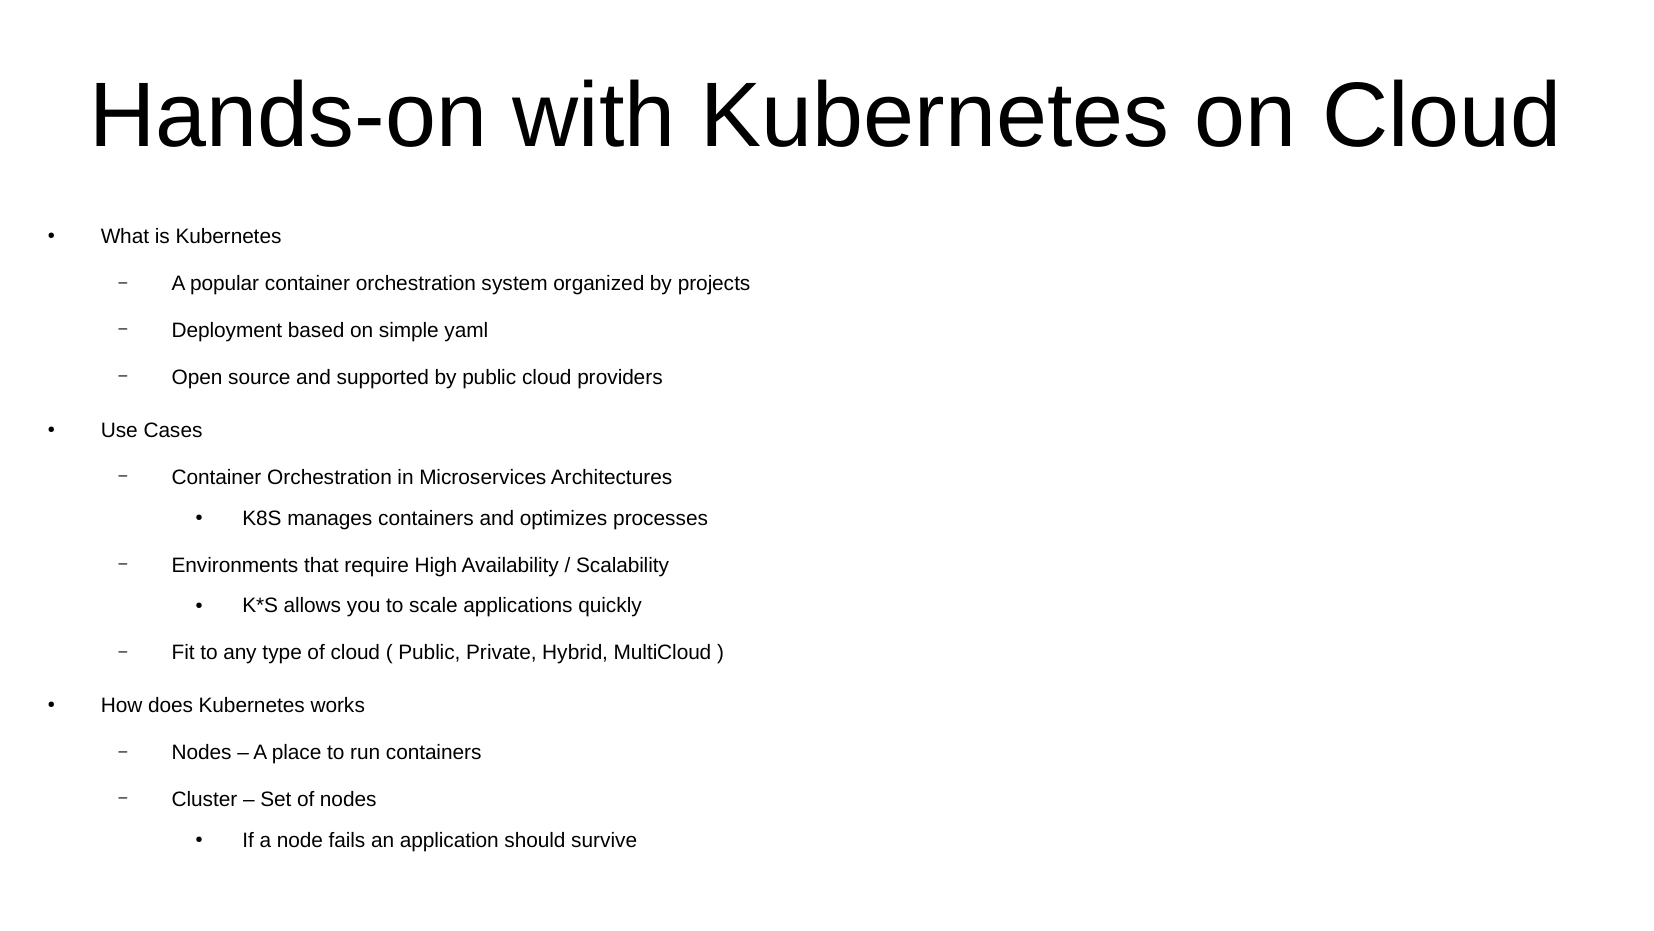

# Hands-on with Kubernetes on Cloud
What is Kubernetes
A popular container orchestration system organized by projects
Deployment based on simple yaml
Open source and supported by public cloud providers
Use Cases
Container Orchestration in Microservices Architectures
K8S manages containers and optimizes processes
Environments that require High Availability / Scalability
K*S allows you to scale applications quickly
Fit to any type of cloud ( Public, Private, Hybrid, MultiCloud )
How does Kubernetes works
Nodes – A place to run containers
Cluster – Set of nodes
If a node fails an application should survive